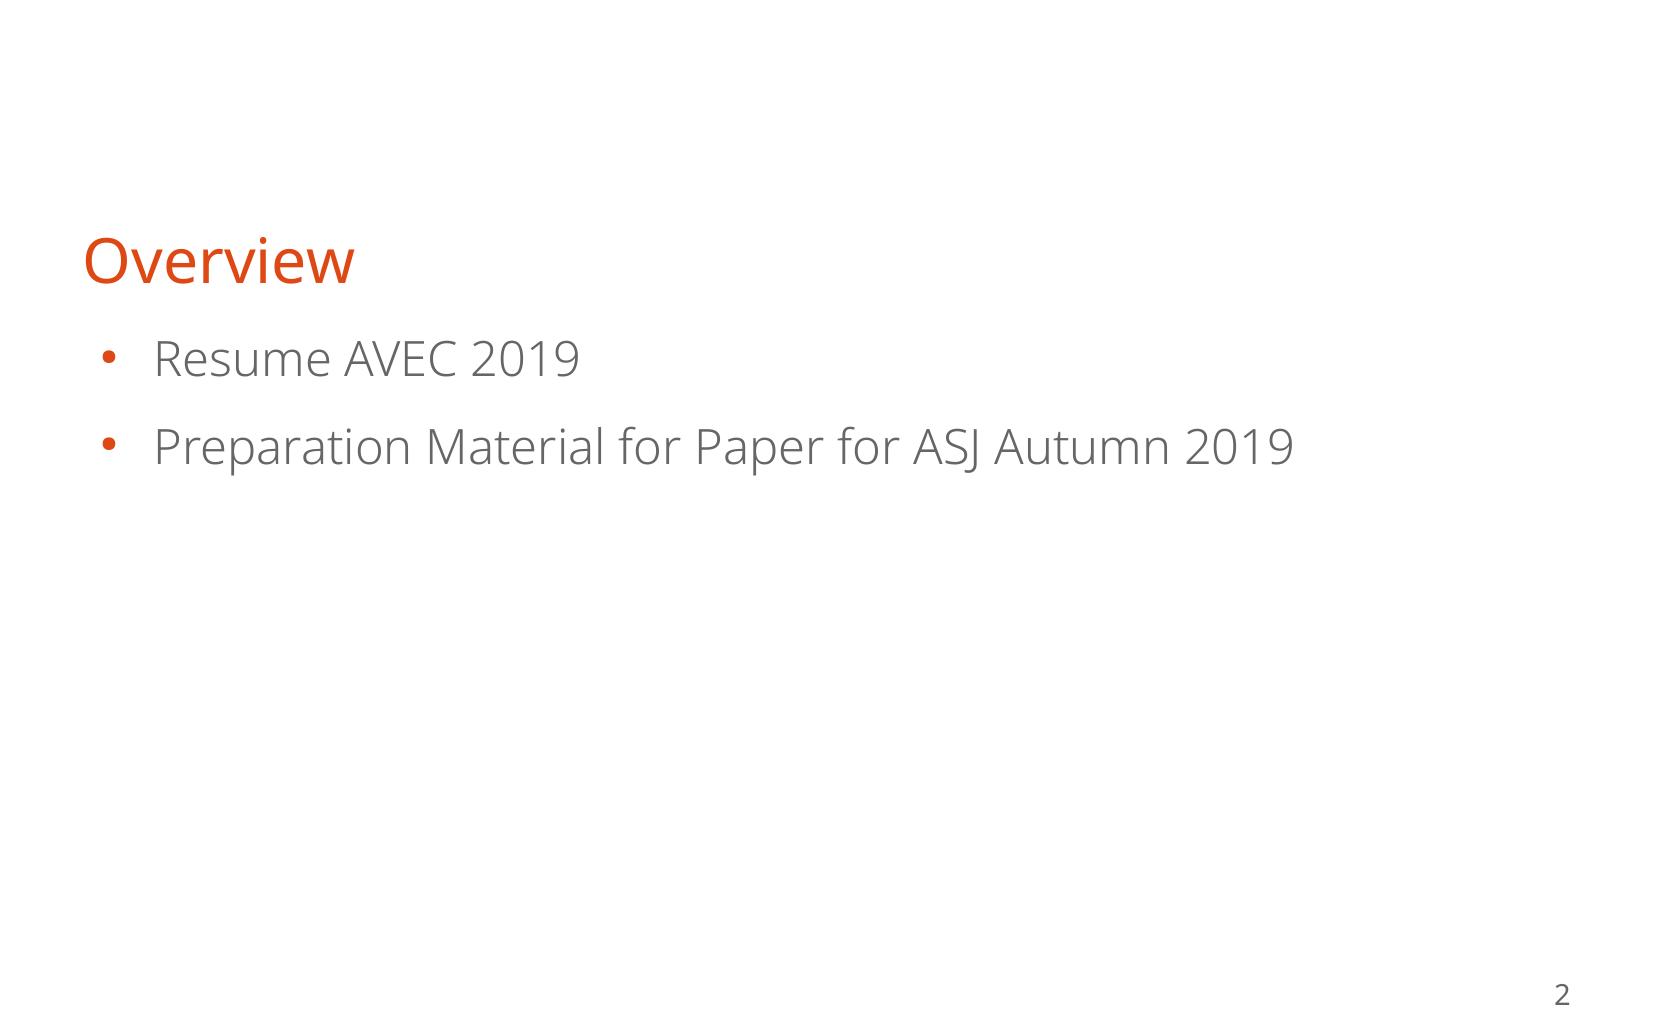

# Overview
Resume AVEC 2019
Preparation Material for Paper for ASJ Autumn 2019
2